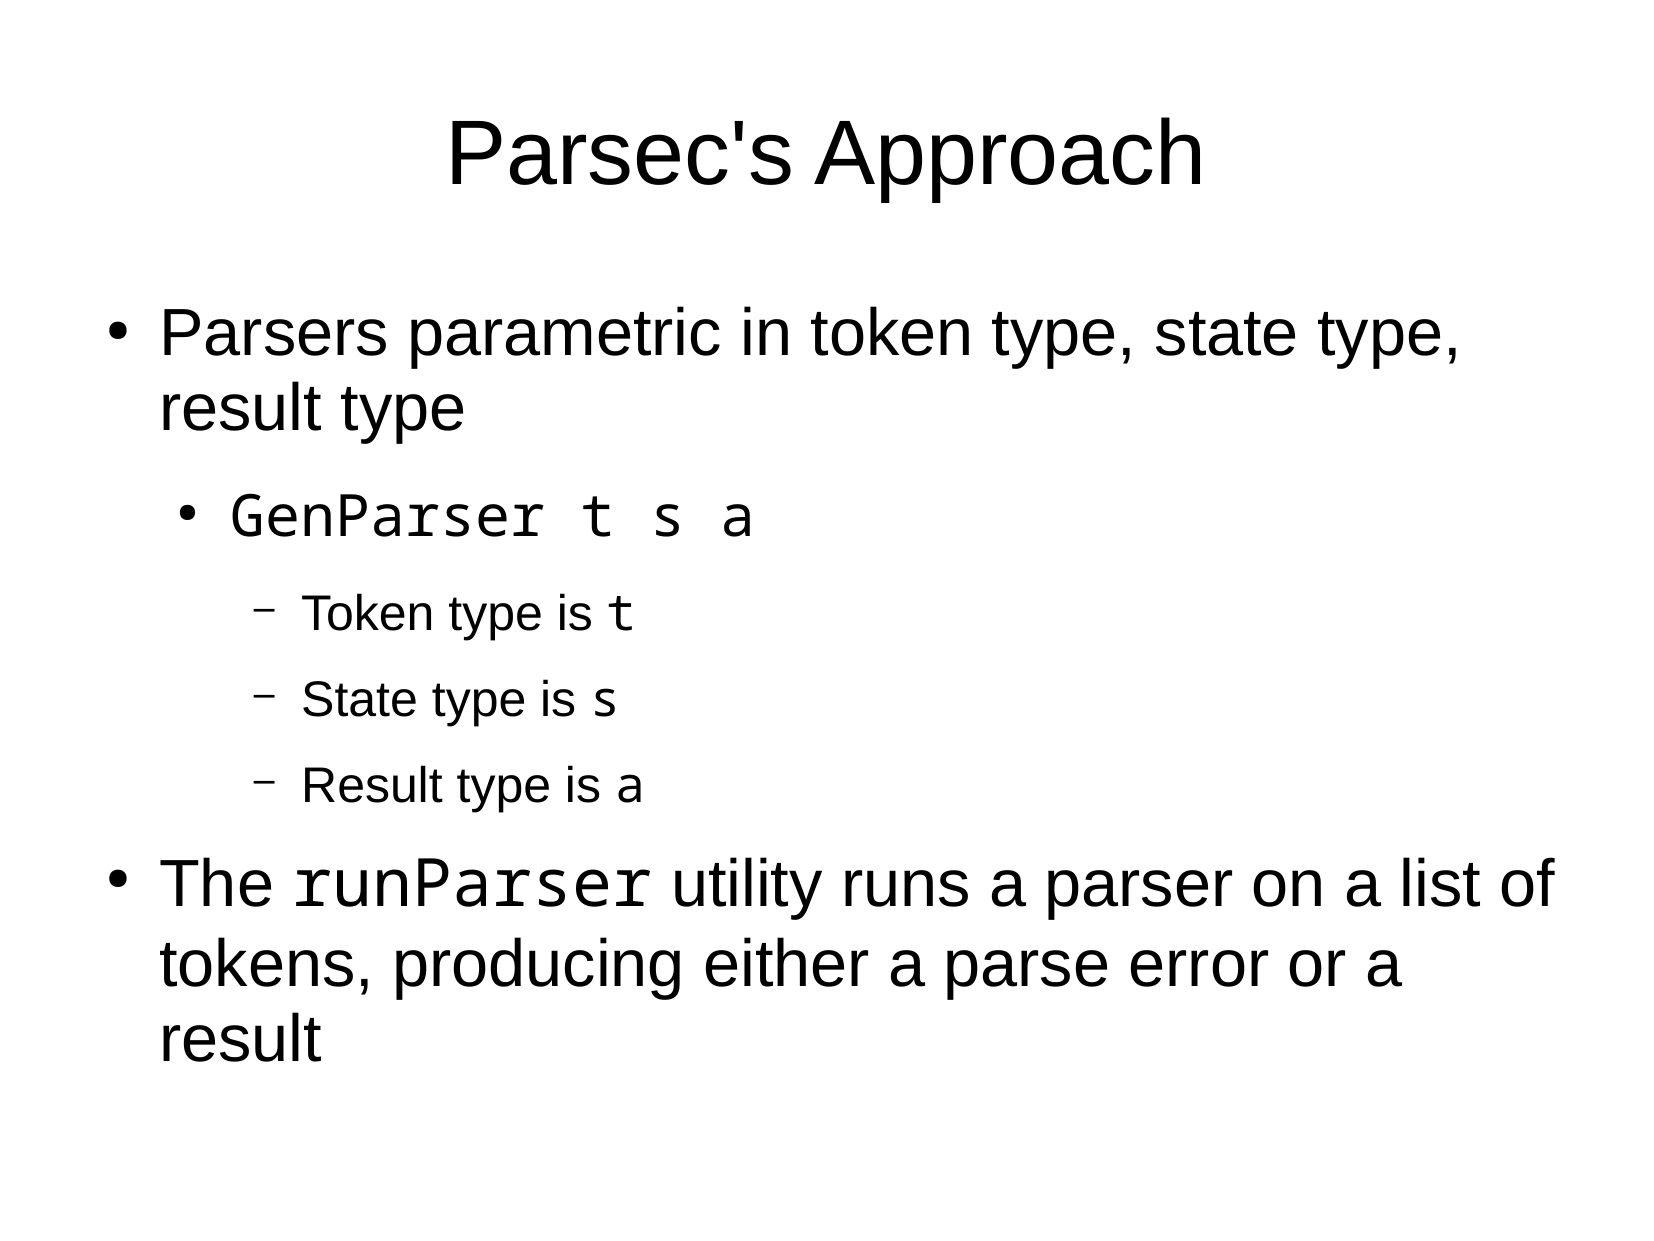

# Parsec's Approach
Parsers parametric in token type, state type, result type
GenParser t s a
Token type is t
State type is s
Result type is a
The runParser utility runs a parser on a list of tokens, producing either a parse error or a result